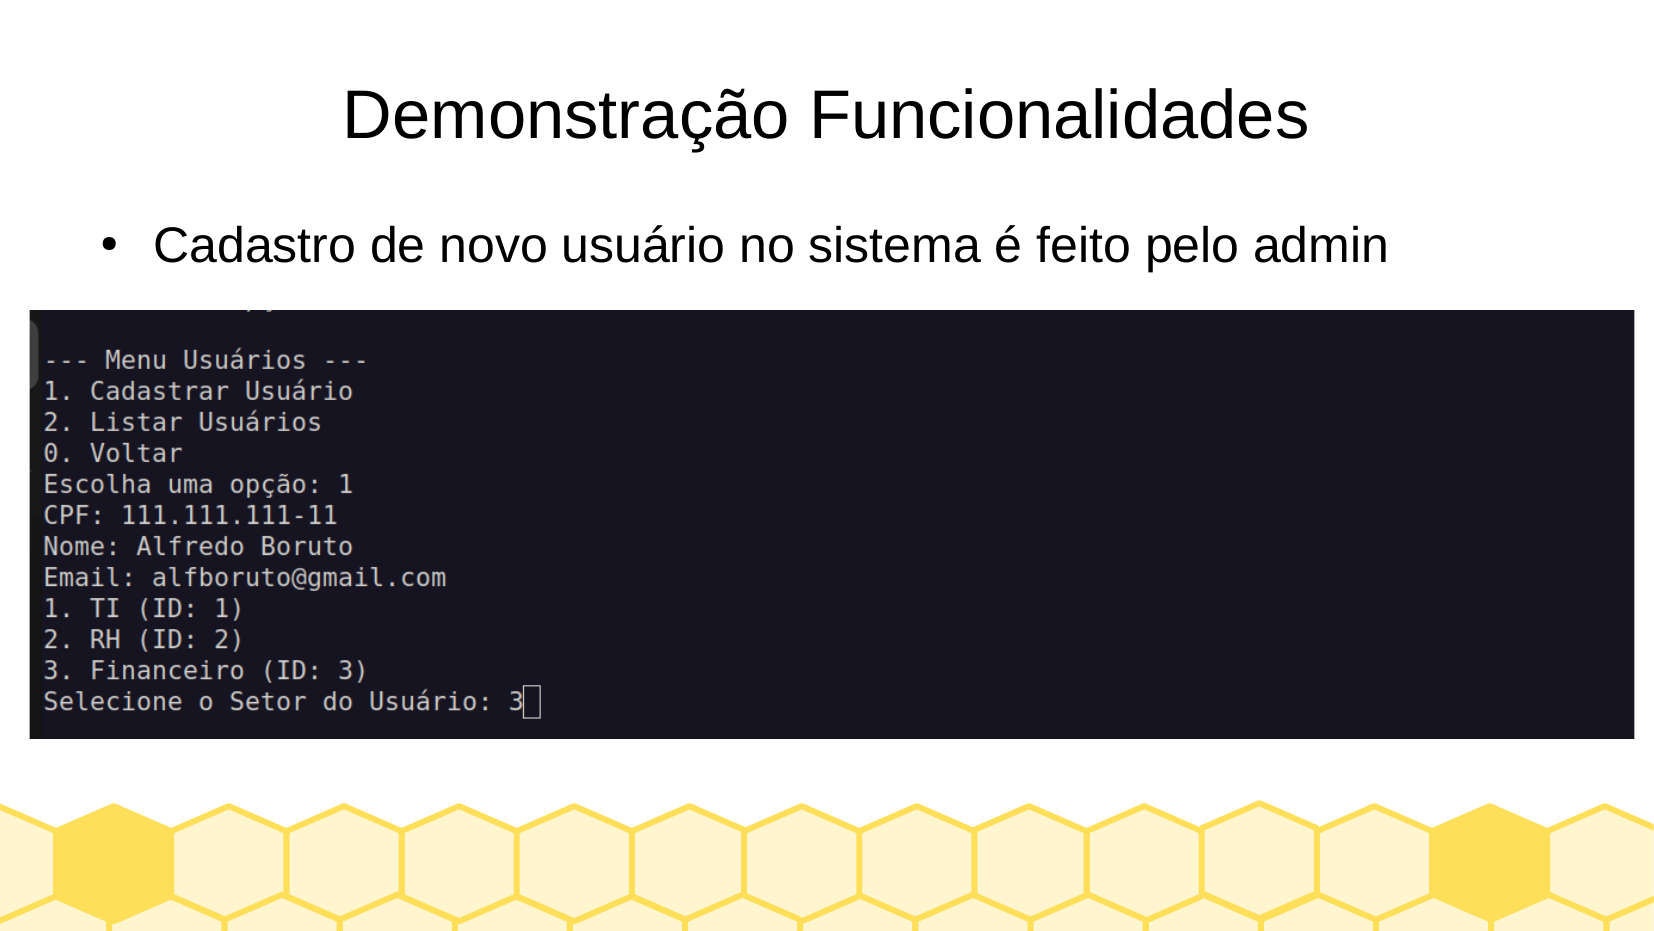

# Demonstração Funcionalidades
Cadastro de novo usuário no sistema é feito pelo admin